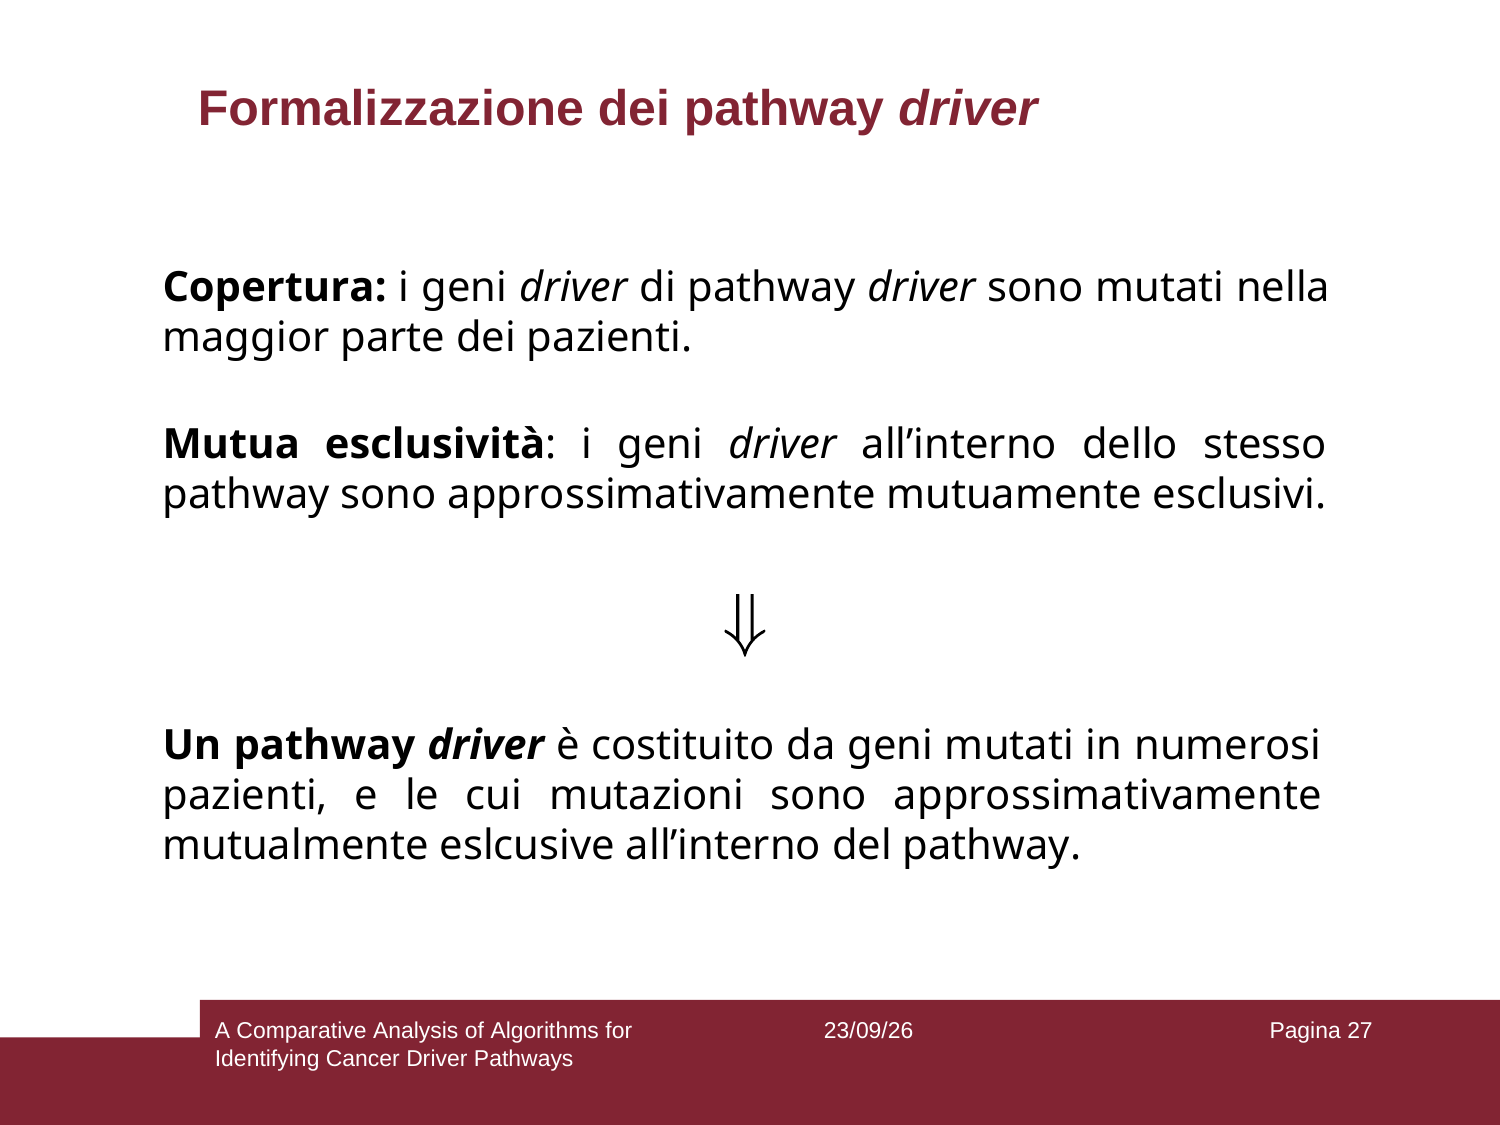

# Formalizzazione dei pathway driver
Copertura: i geni driver di pathway driver sono mutati nella maggior parte dei pazienti.
Mutua esclusività: i geni driver all’interno dello stesso pathway sono approssimativamente mutuamente esclusivi.
Un pathway driver è costituito da geni mutati in numerosi pazienti, e le cui mutazioni sono approssimativamente mutualmente eslcusive all’interno del pathway.
A Comparative Analysis of Algorithms for Identifying Cancer Driver Pathways
Pagina